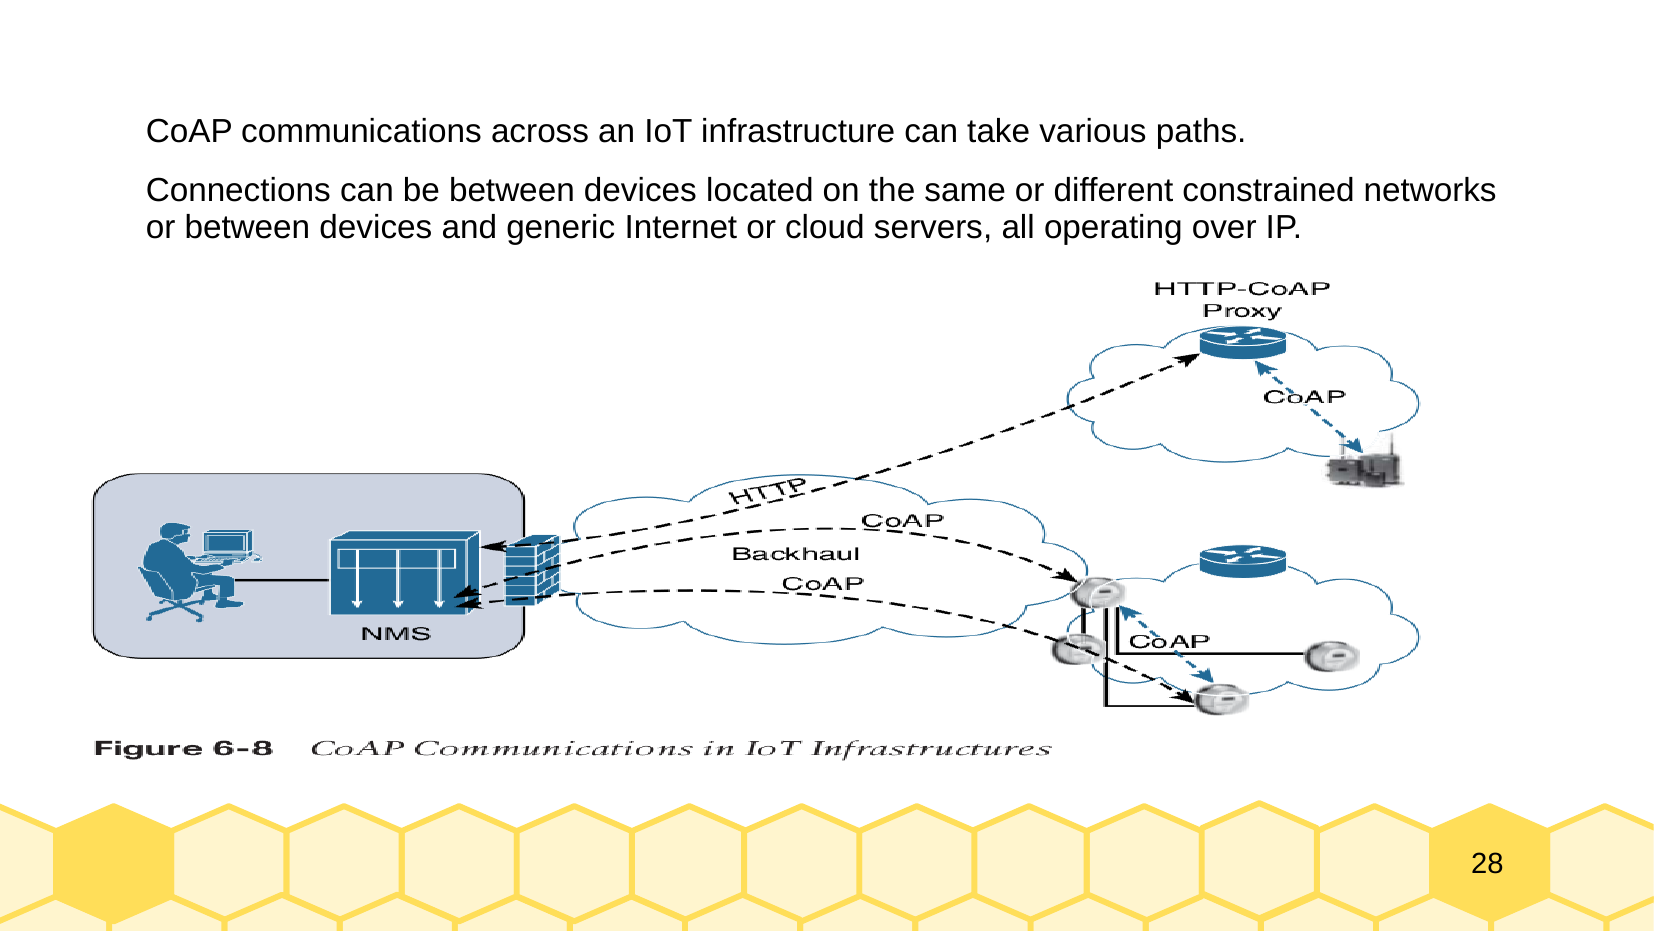

# CoAP communications across an IoT infrastructure can take various paths.
Connections can be between devices located on the same or different constrained networks or between devices and generic Internet or cloud servers, all operating over IP.